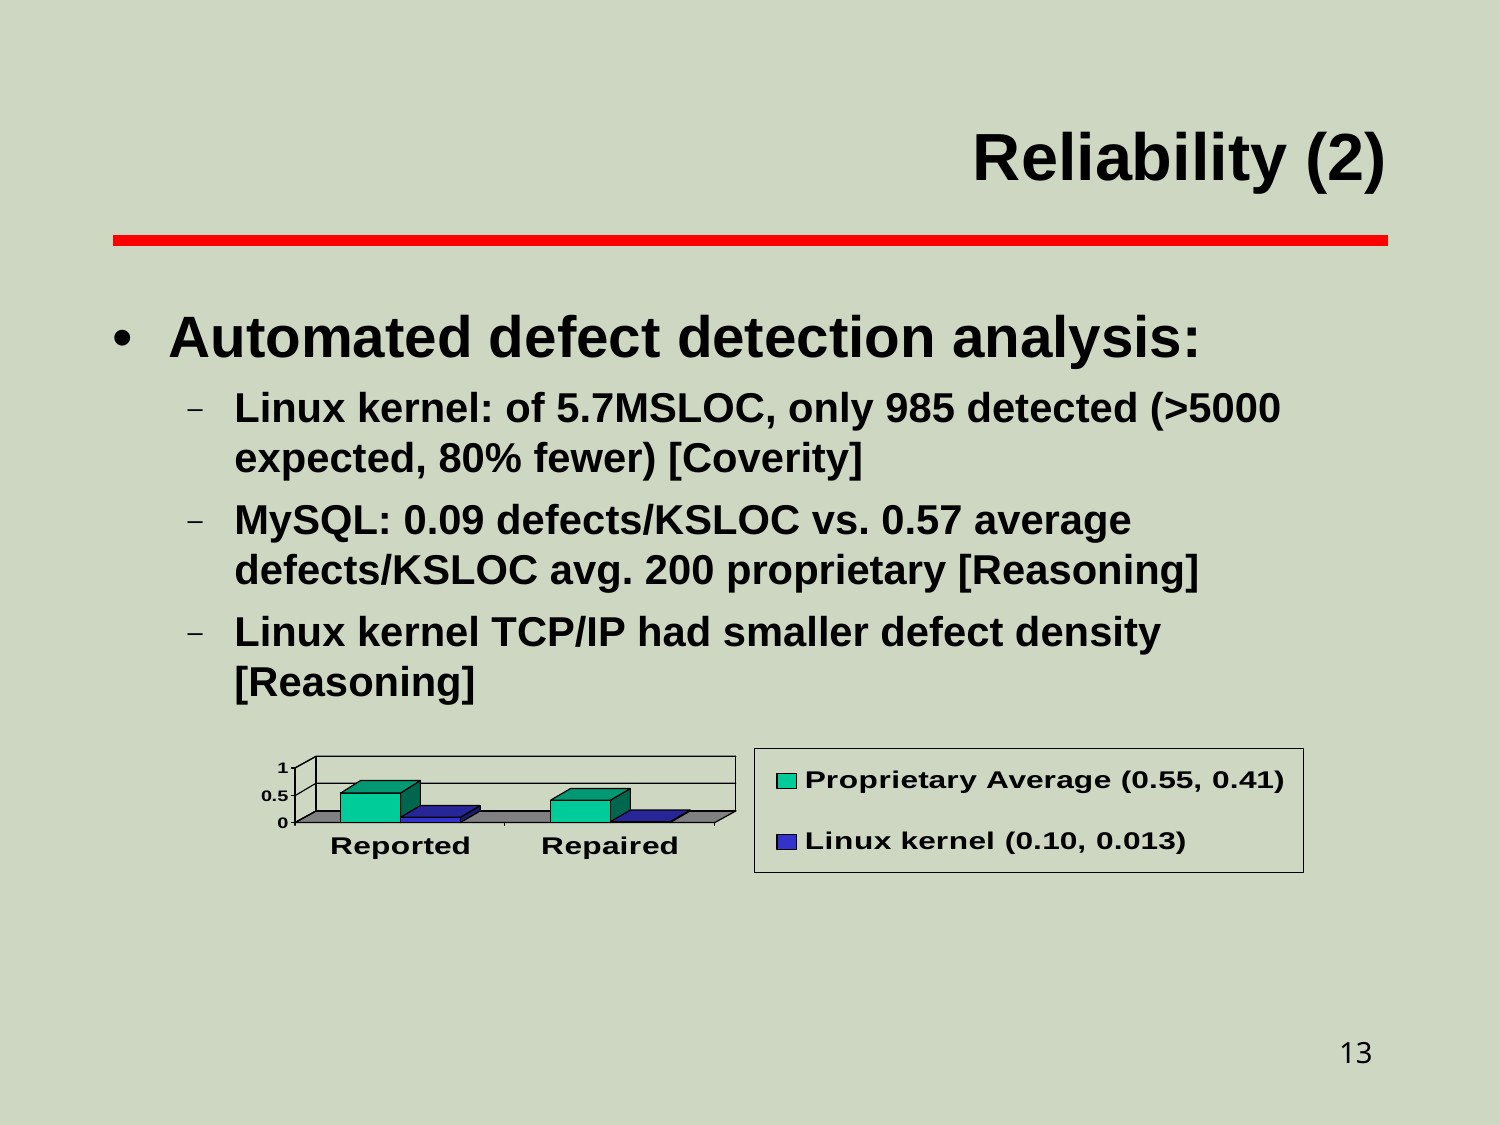

# Reliability (2)
Automated defect detection analysis:
Linux kernel: of 5.7MSLOC, only 985 detected (>5000 expected, 80% fewer) [Coverity]
MySQL: 0.09 defects/KSLOC vs. 0.57 average defects/KSLOC avg. 200 proprietary [Reasoning]
Linux kernel TCP/IP had smaller defect density [Reasoning]